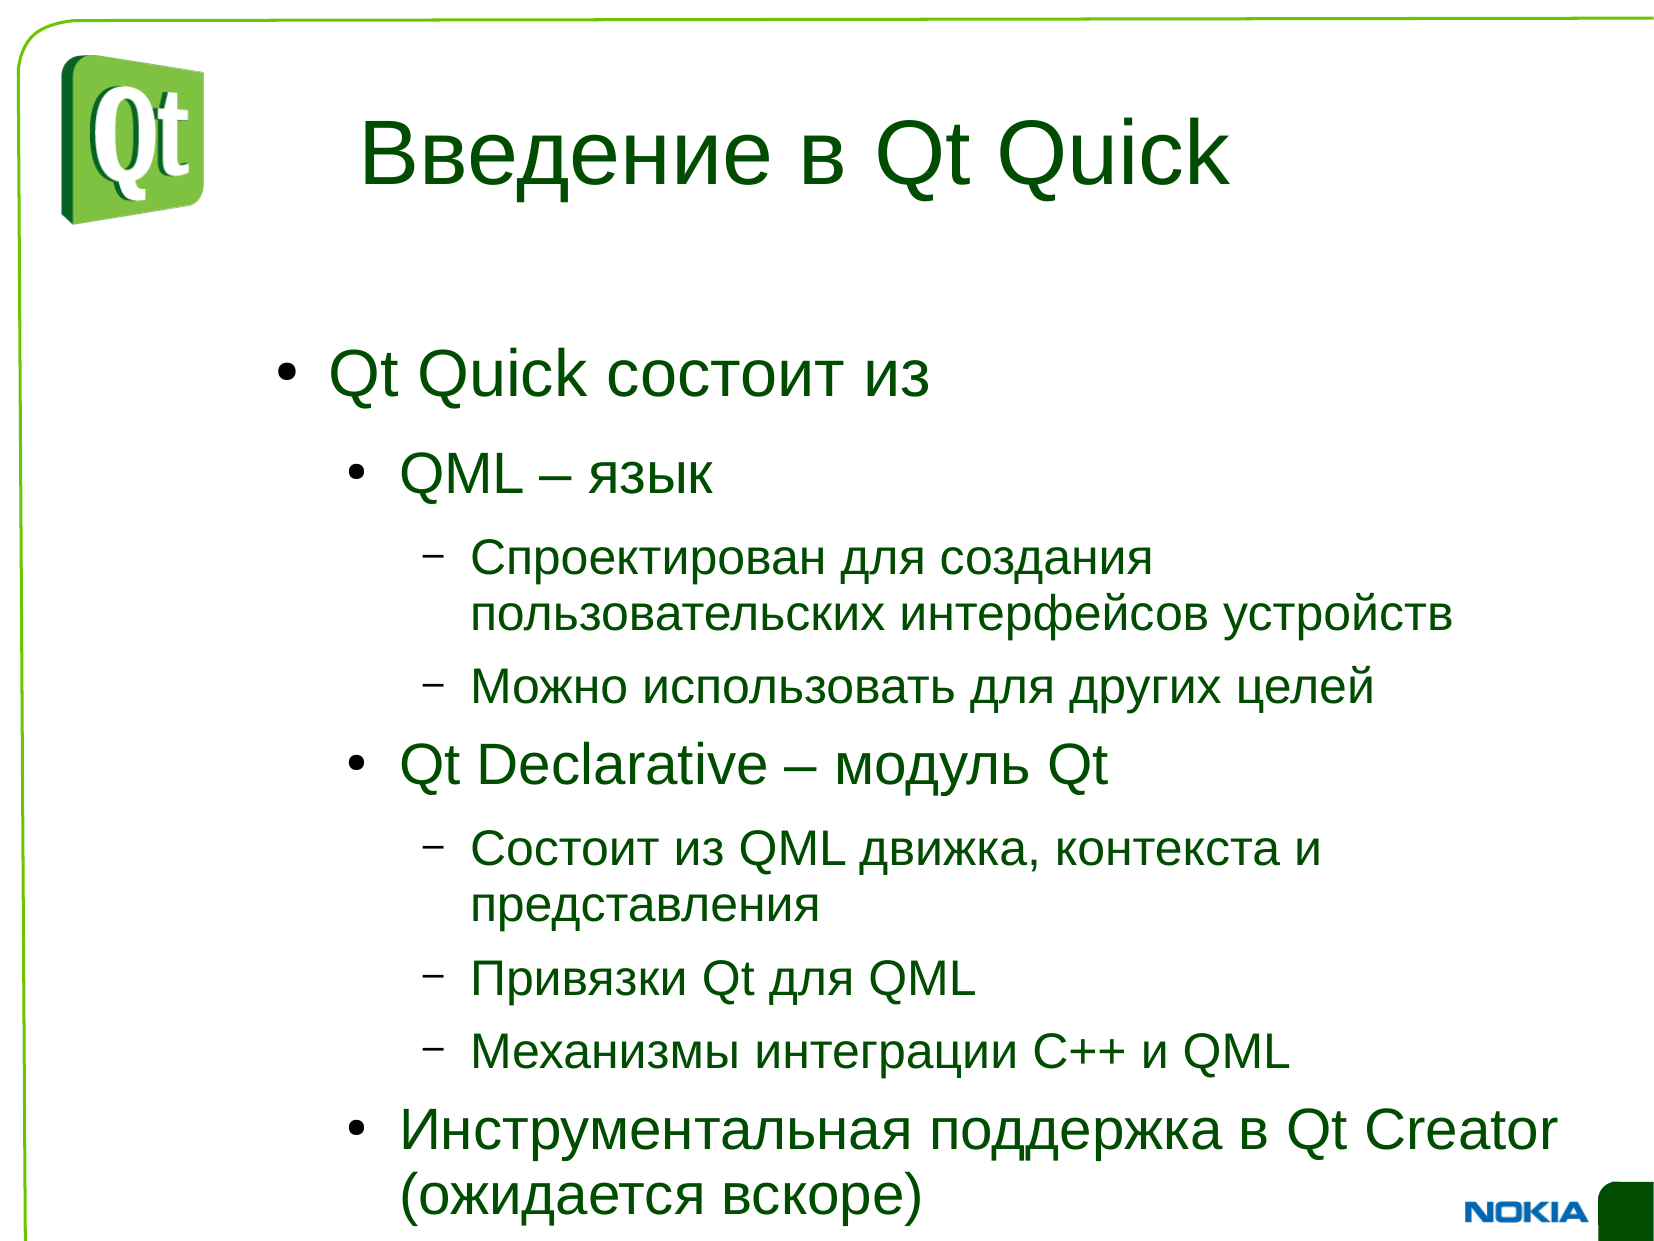

# Введение в Qt Quick
Qt Quick состоит из
QML – язык
Спроектирован для создания пользовательских интерфейсов устройств
Можно использовать для других целей
Qt Declarative – модуль Qt
Состоит из QML движка, контекста и представления
Привязки Qt для QML
Механизмы интеграции C++ и QML
Инструментальная поддержка в Qt Creator (ожидается вскоре)